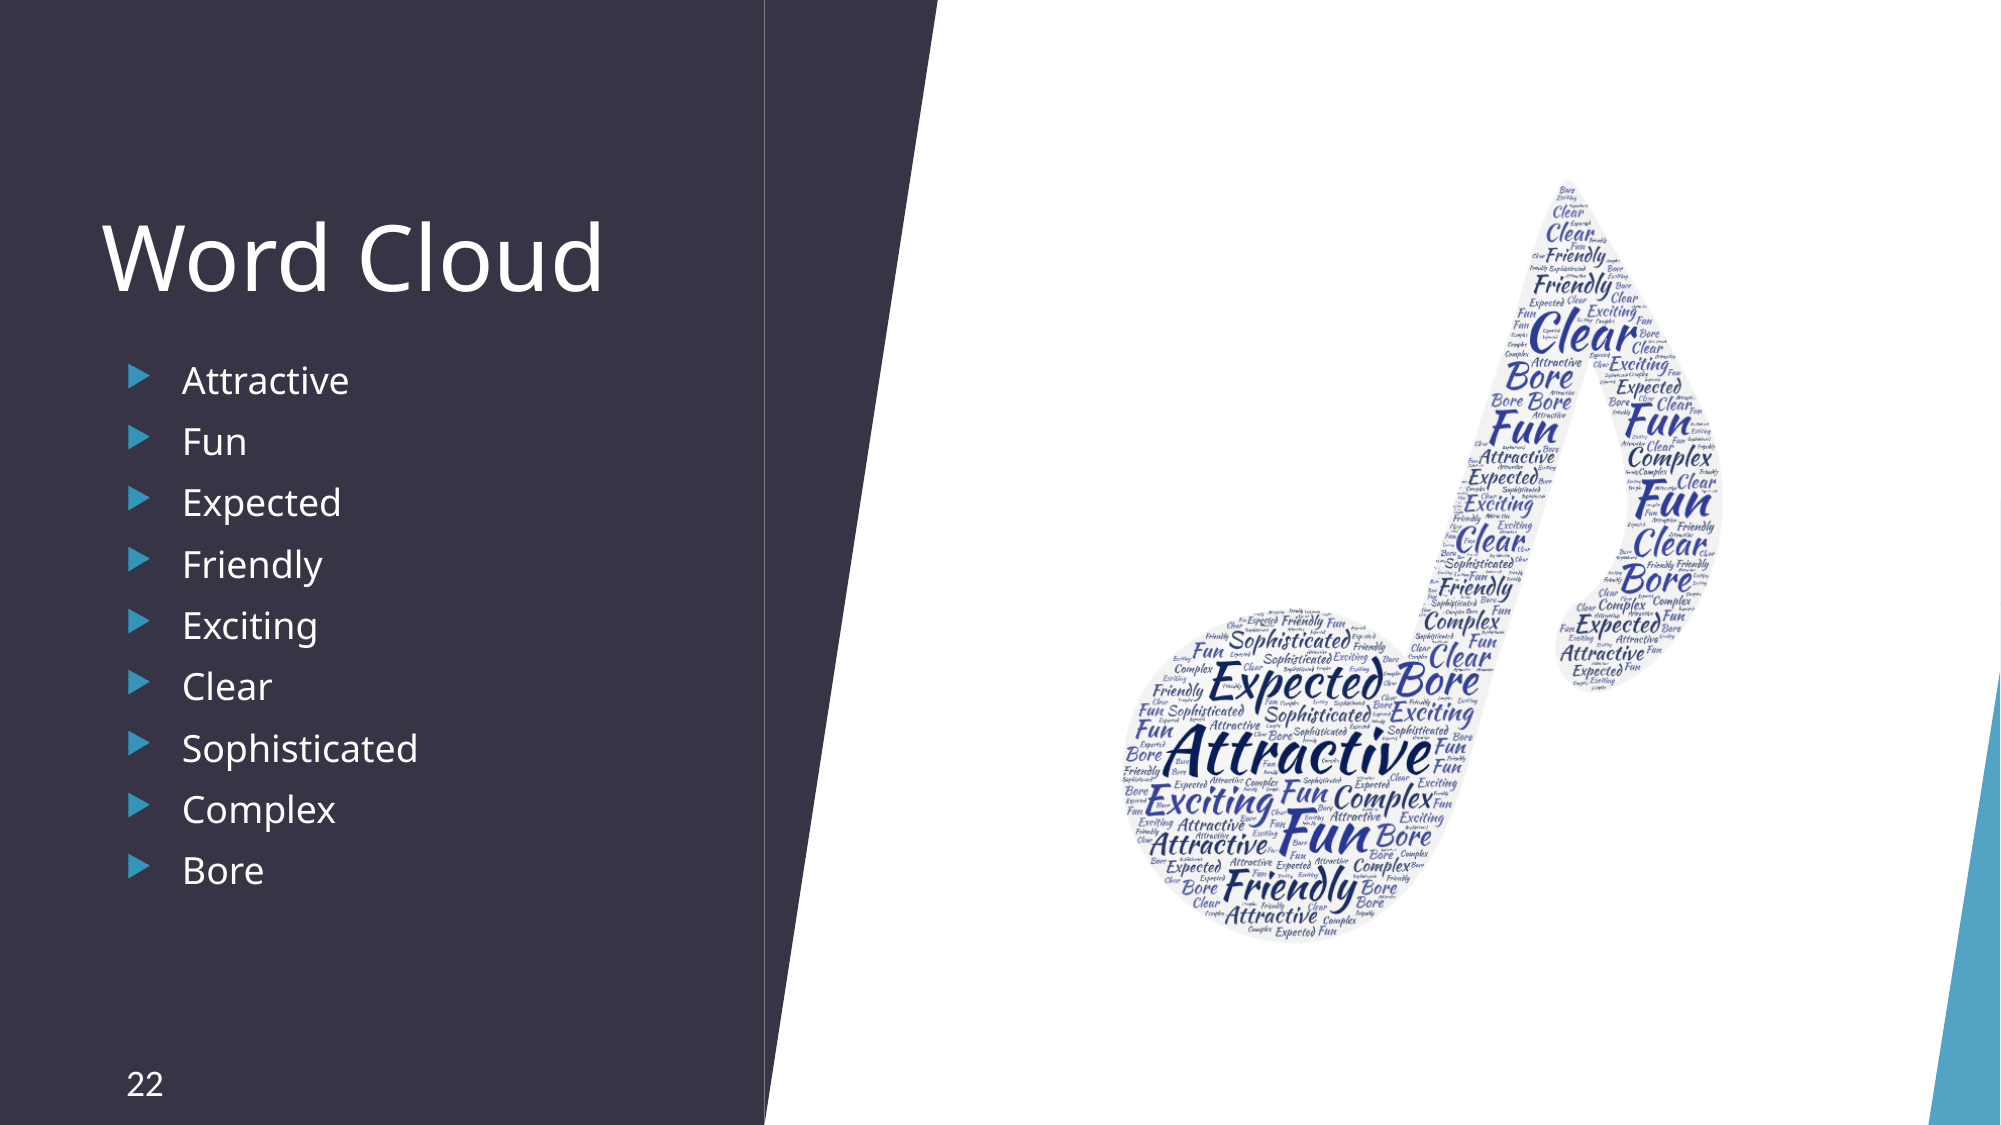

Word Cloud
# Attractive
Fun
Expected
Friendly
Exciting
Clear
Sophisticated
Complex
Bore
22